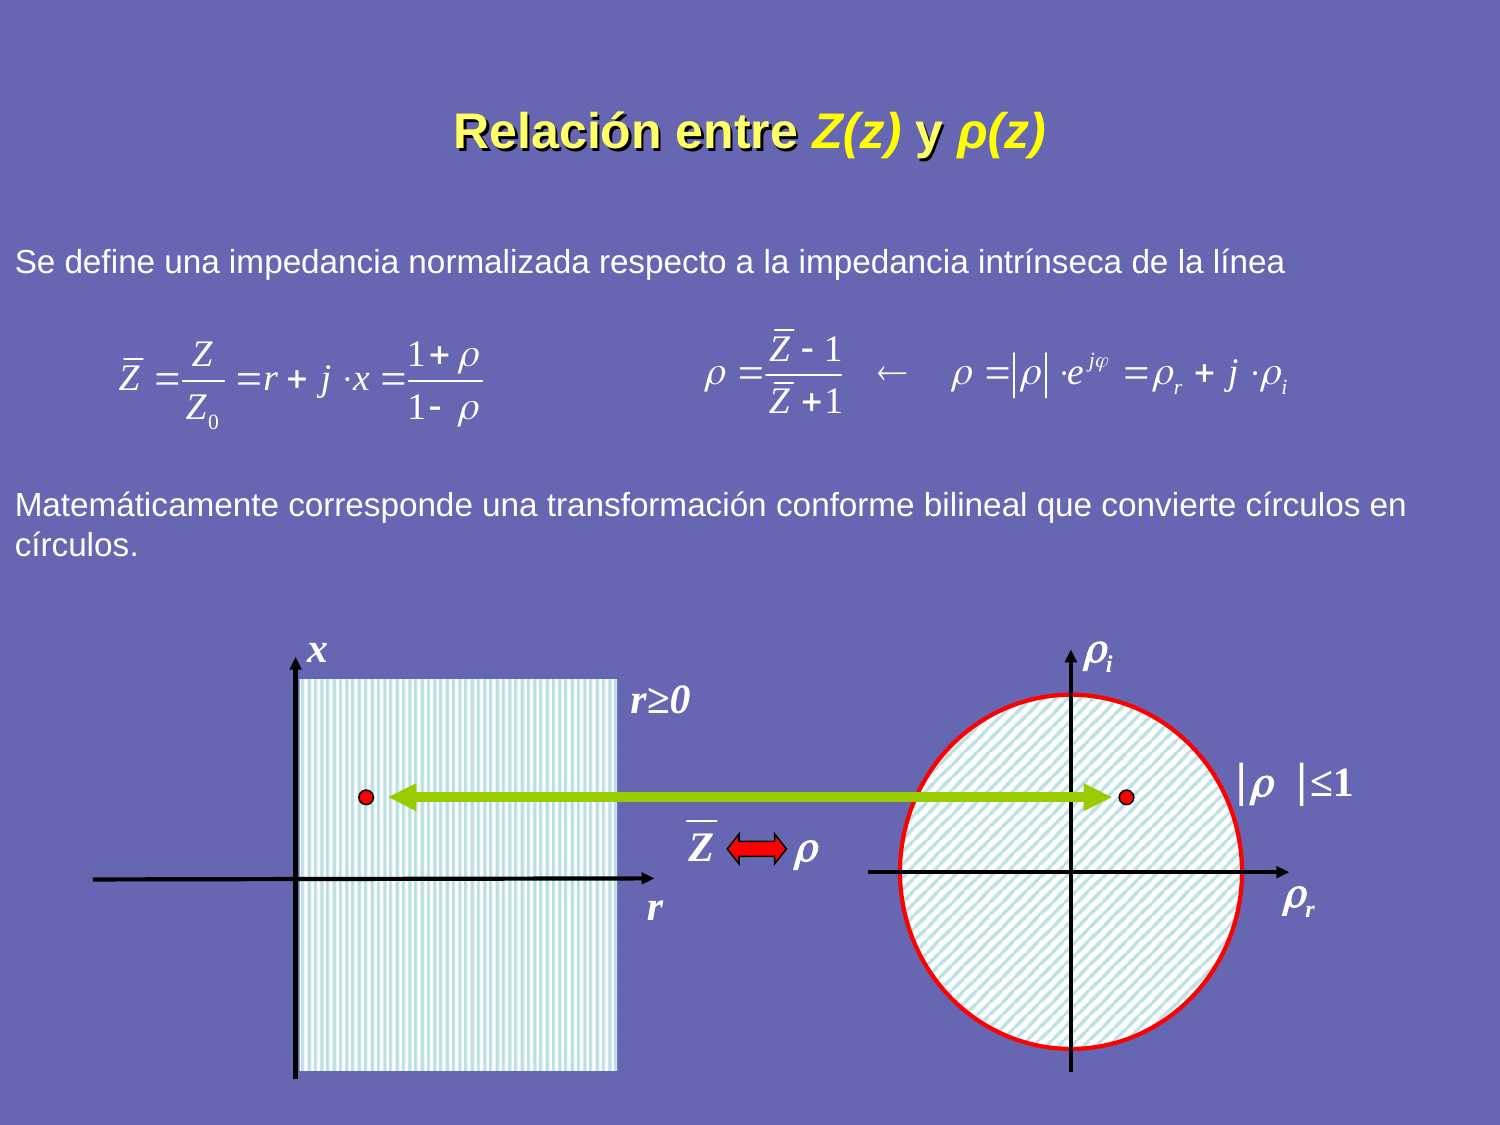

Relación entre Z(z) y ρ(z)
Se define una impedancia normalizada respecto a la impedancia intrínseca de la línea
Matemáticamente corresponde una transformación conforme bilineal que convierte círculos en círculos.
x
i
r≥0
≤1
r
r